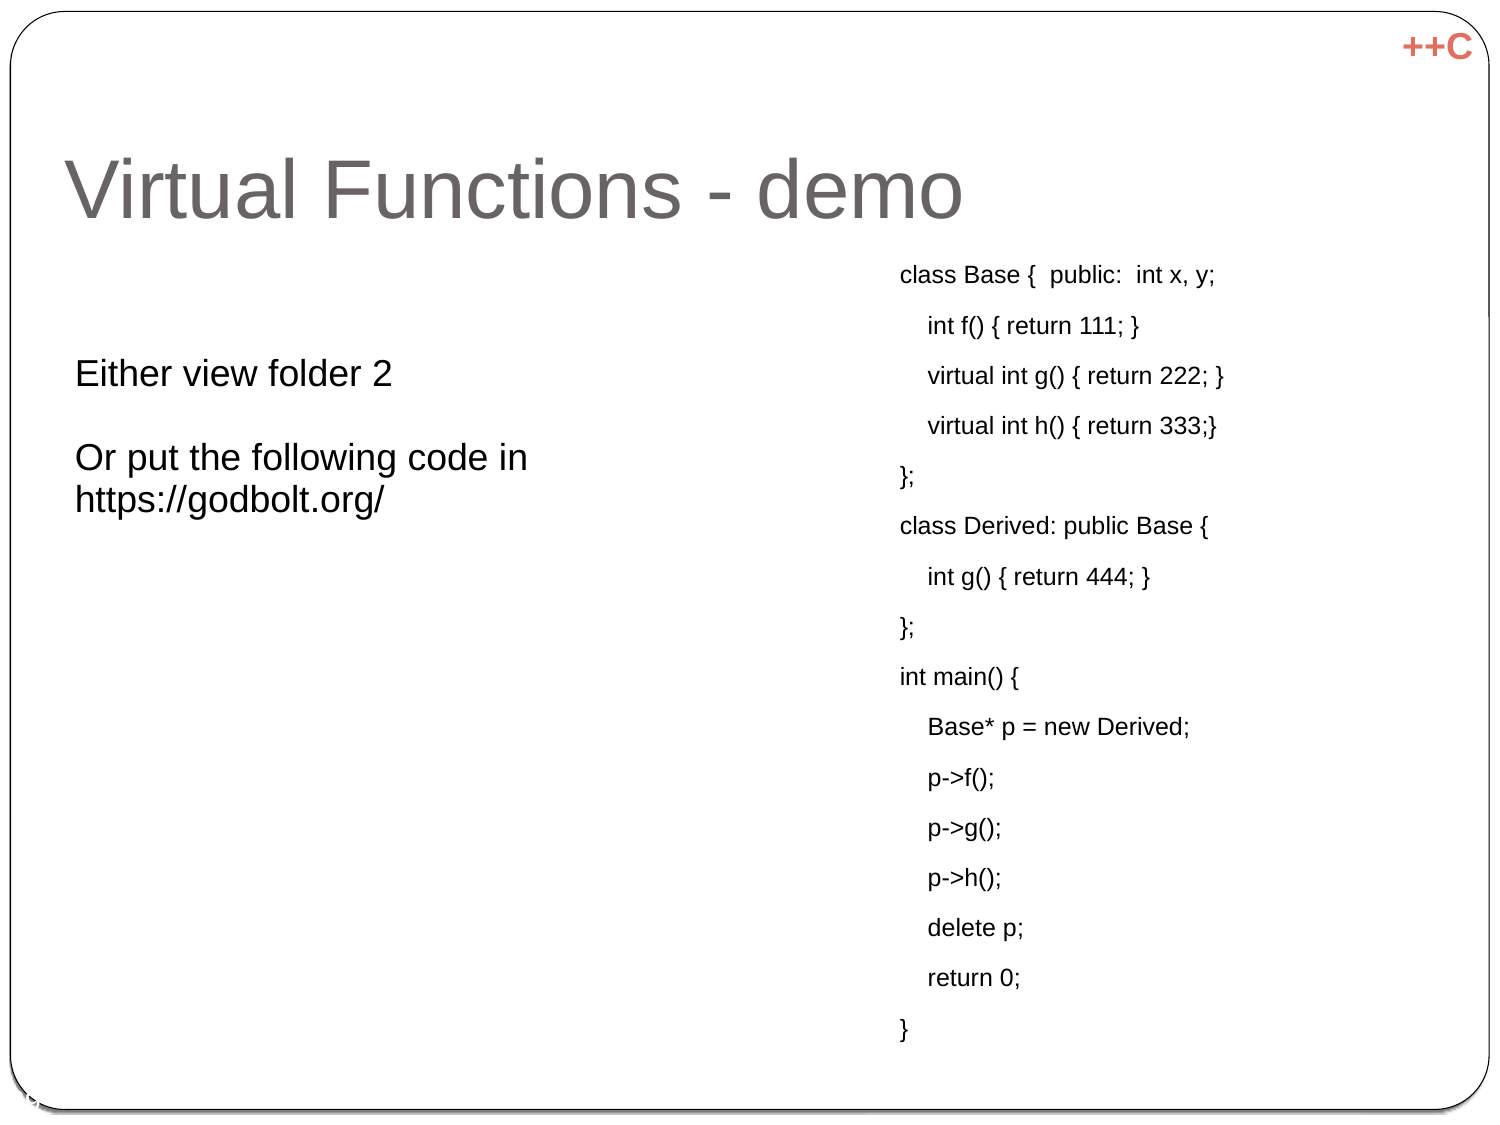

# Virtual Functions - demo
class Base { public: int x, y;
 int f() { return 111; }
 virtual int g() { return 222; }
 virtual int h() { return 333;}
};
class Derived: public Base {
 int g() { return 444; }
};
int main() {
 Base* p = new Derived;
 p->f();
 p->g();
 p->h();
 delete p;
 return 0;
}
Either view folder 2
Or put the following code in https://godbolt.org/